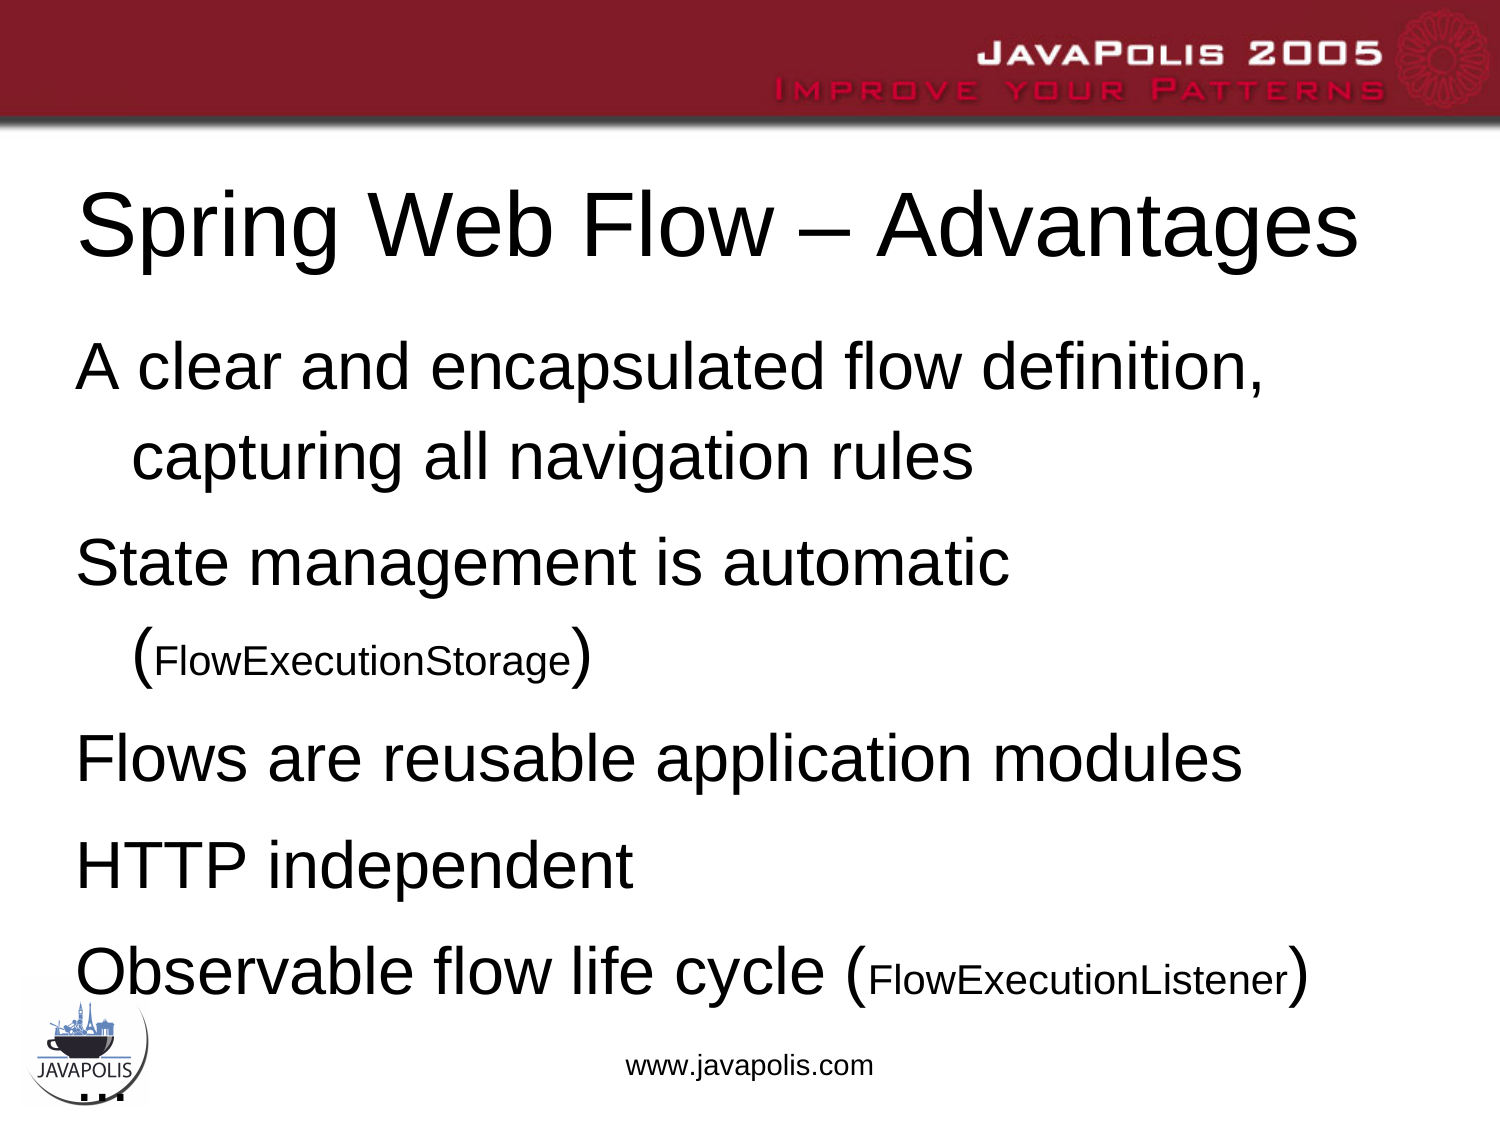

# Spring Web Flow – Advantages
A clear and encapsulated flow definition, capturing all navigation rules
State management is automatic (FlowExecutionStorage)
Flows are reusable application modules
HTTP independent
Observable flow life cycle (FlowExecutionListener)
...